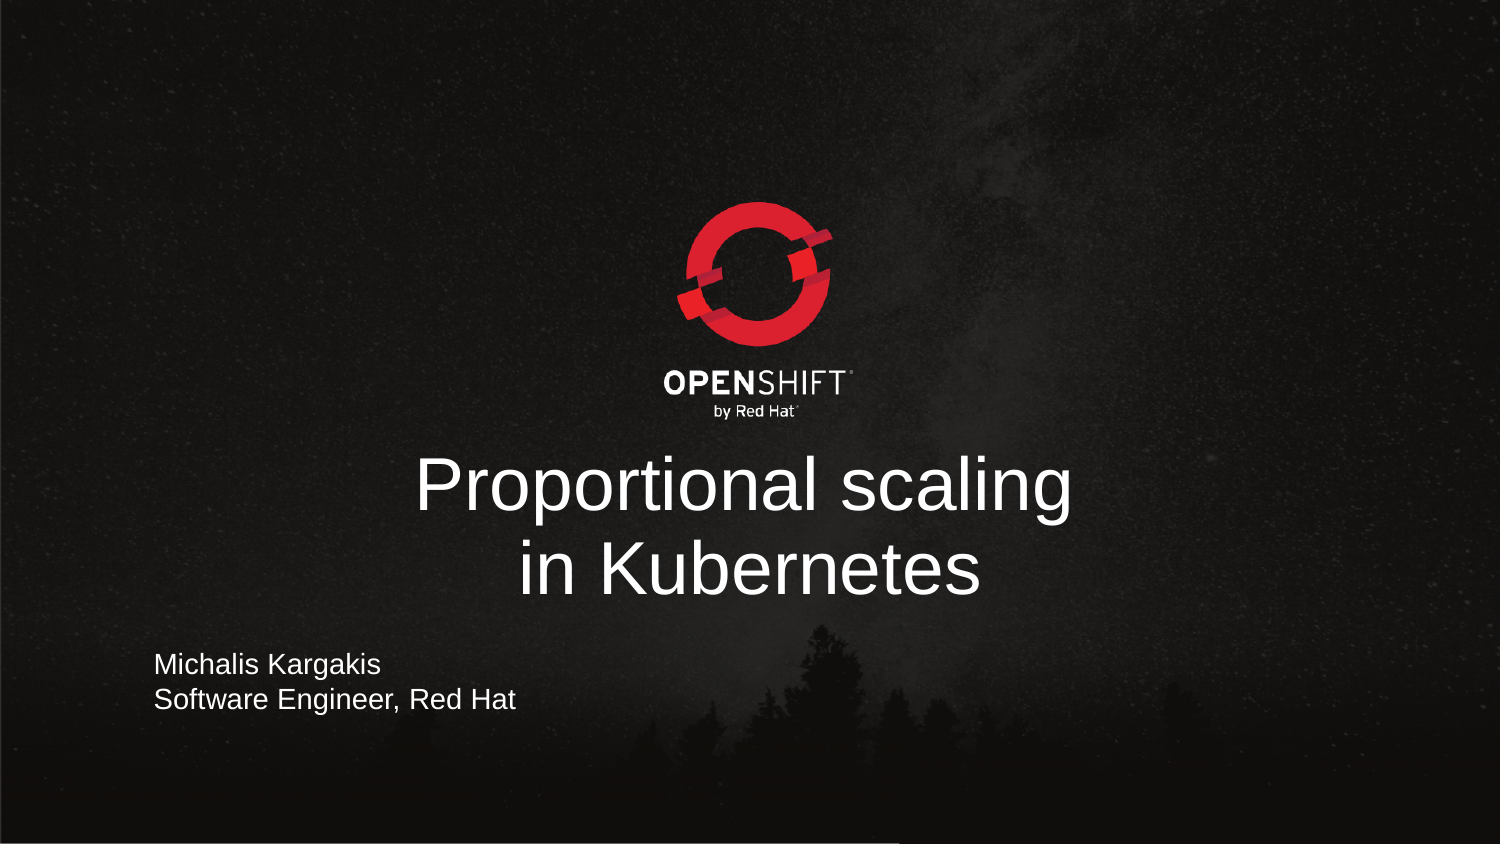

Proportional scaling
 in Kubernetes
#
Michalis Kargakis
Software Engineer, Red Hat